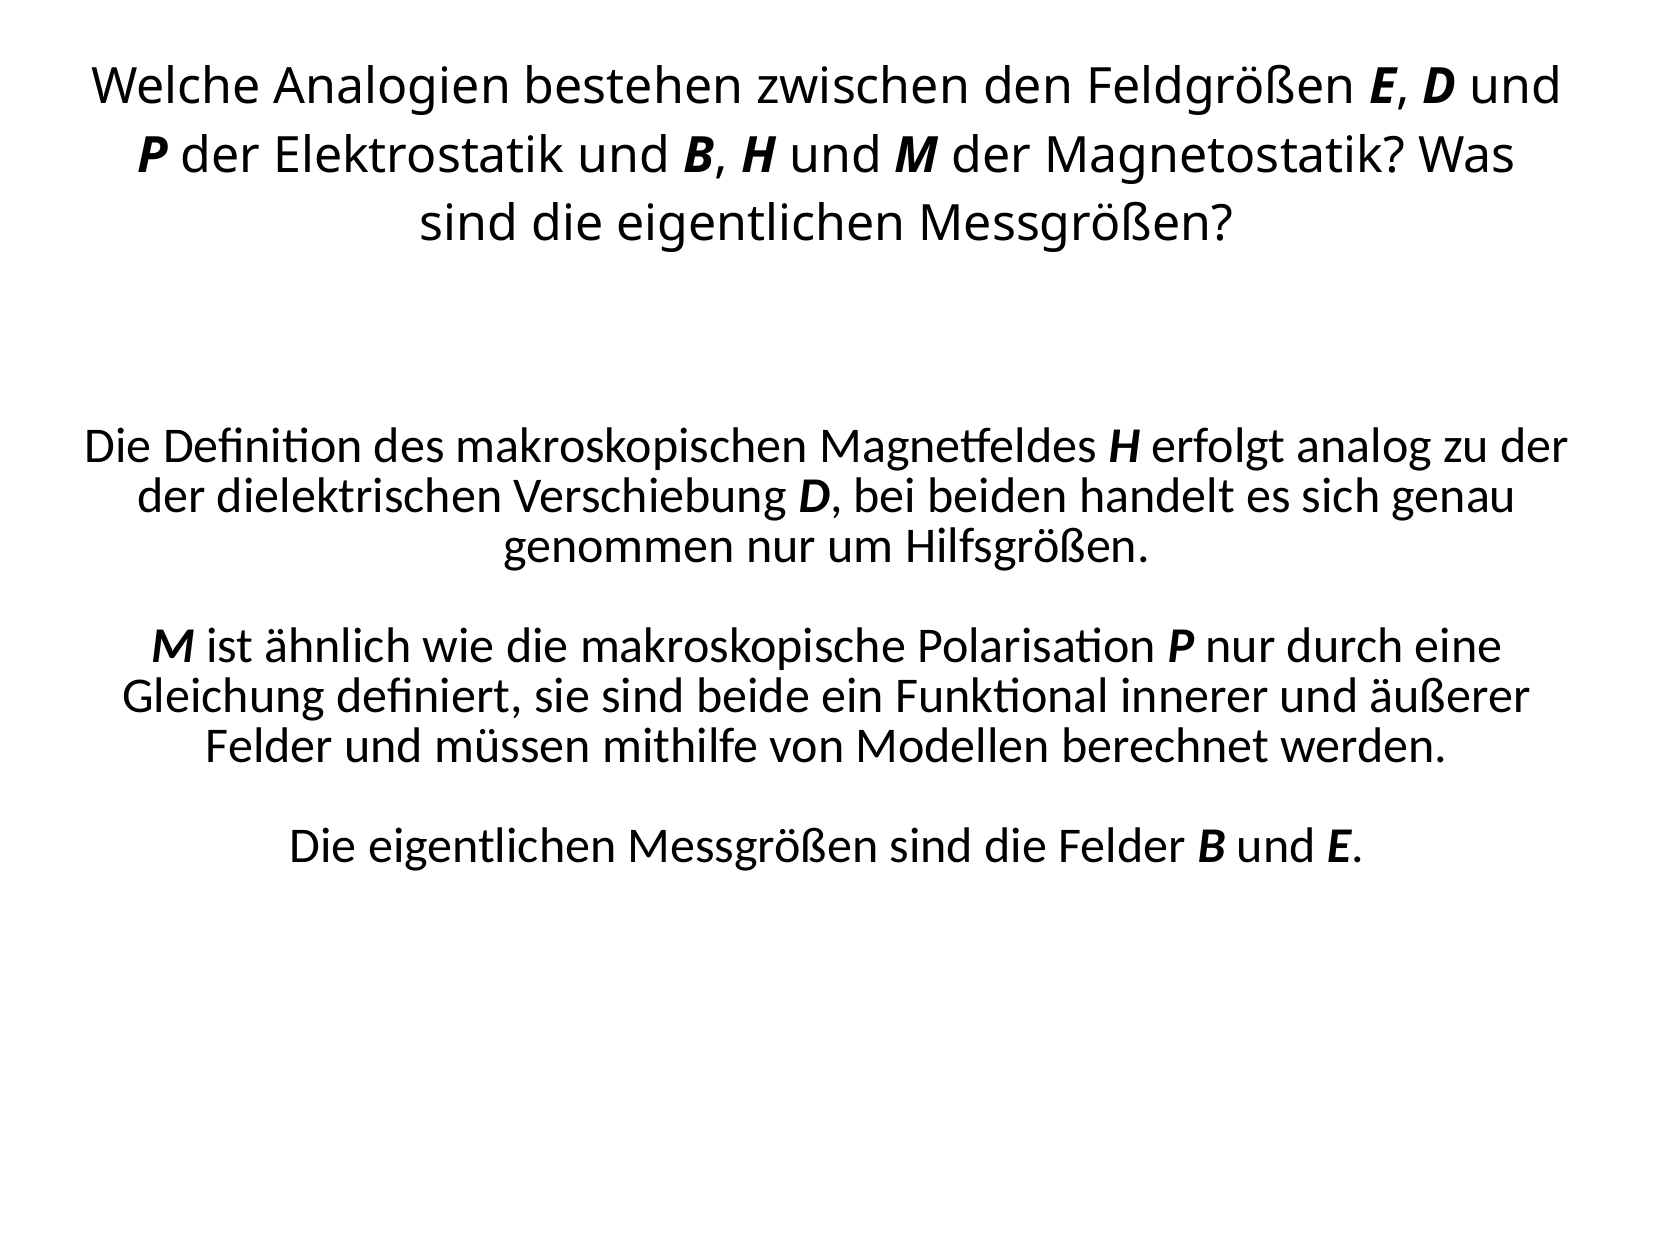

# Welche Analogien bestehen zwischen den Feldgrößen E, D und P der Elektrostatik und B, H und M der Magnetostatik? Was sind die eigentlichen Messgrößen?
Die Definition des makroskopischen Magnetfeldes H erfolgt analog zu der der dielektrischen Verschiebung D, bei beiden handelt es sich genau genommen nur um Hilfsgrößen.
M ist ähnlich wie die makroskopische Polarisation P nur durch eine Gleichung definiert, sie sind beide ein Funktional innerer und äußerer Felder und müssen mithilfe von Modellen berechnet werden.
Die eigentlichen Messgrößen sind die Felder B und E.